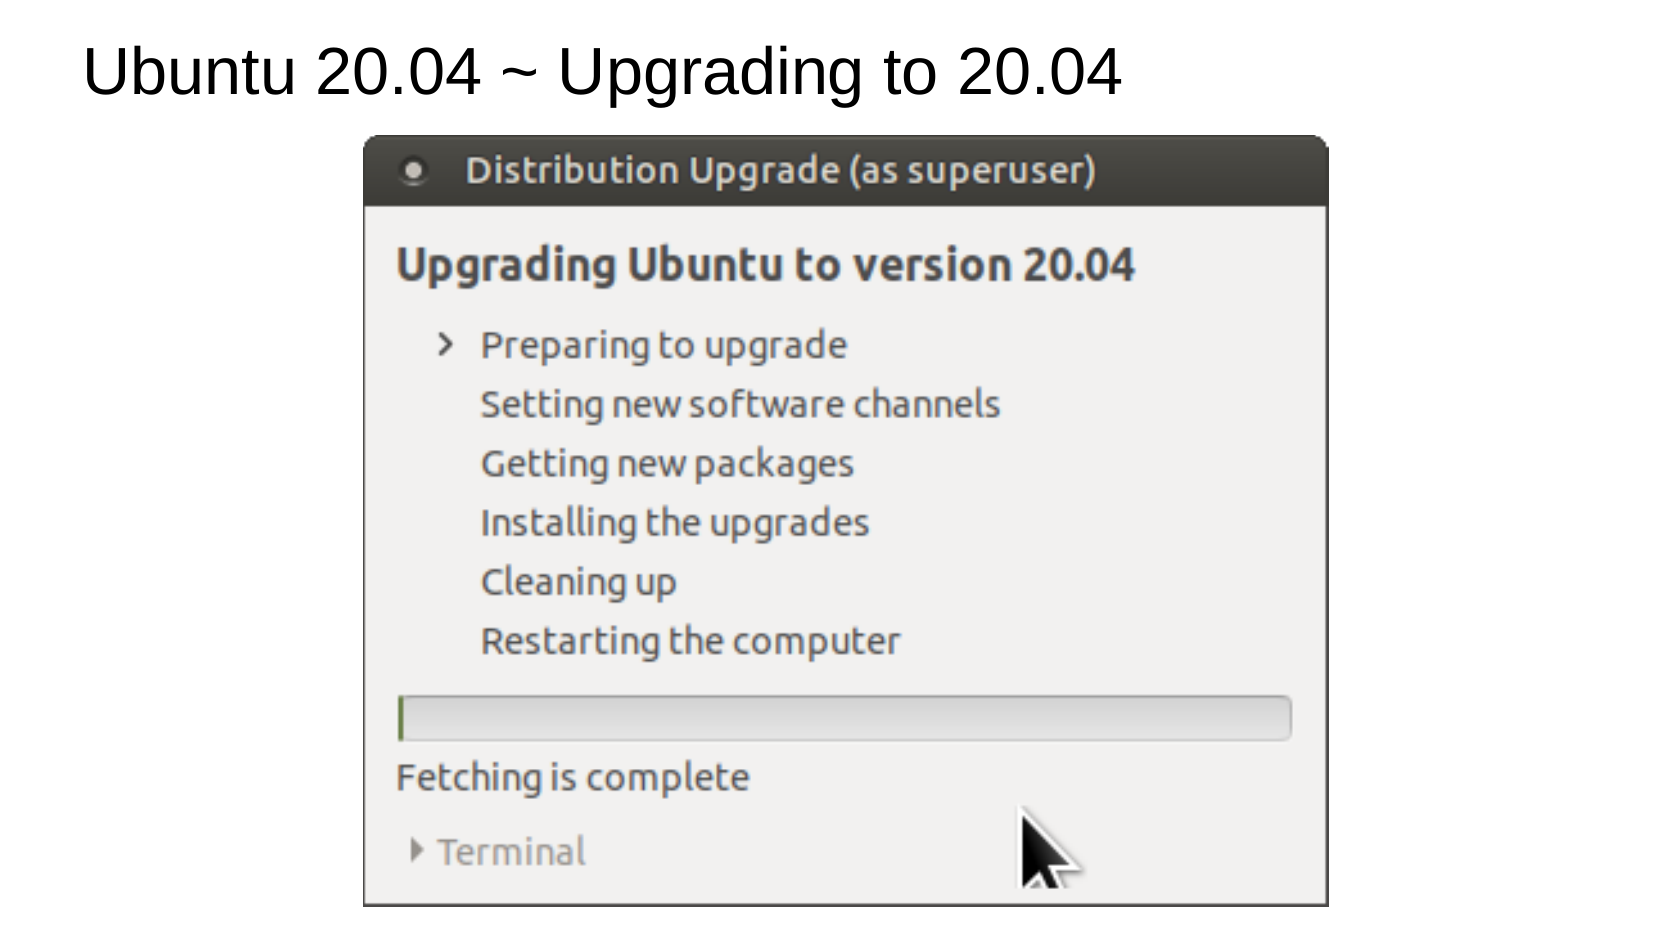

# Ubuntu 20.04 ~ Upgrading to 20.04